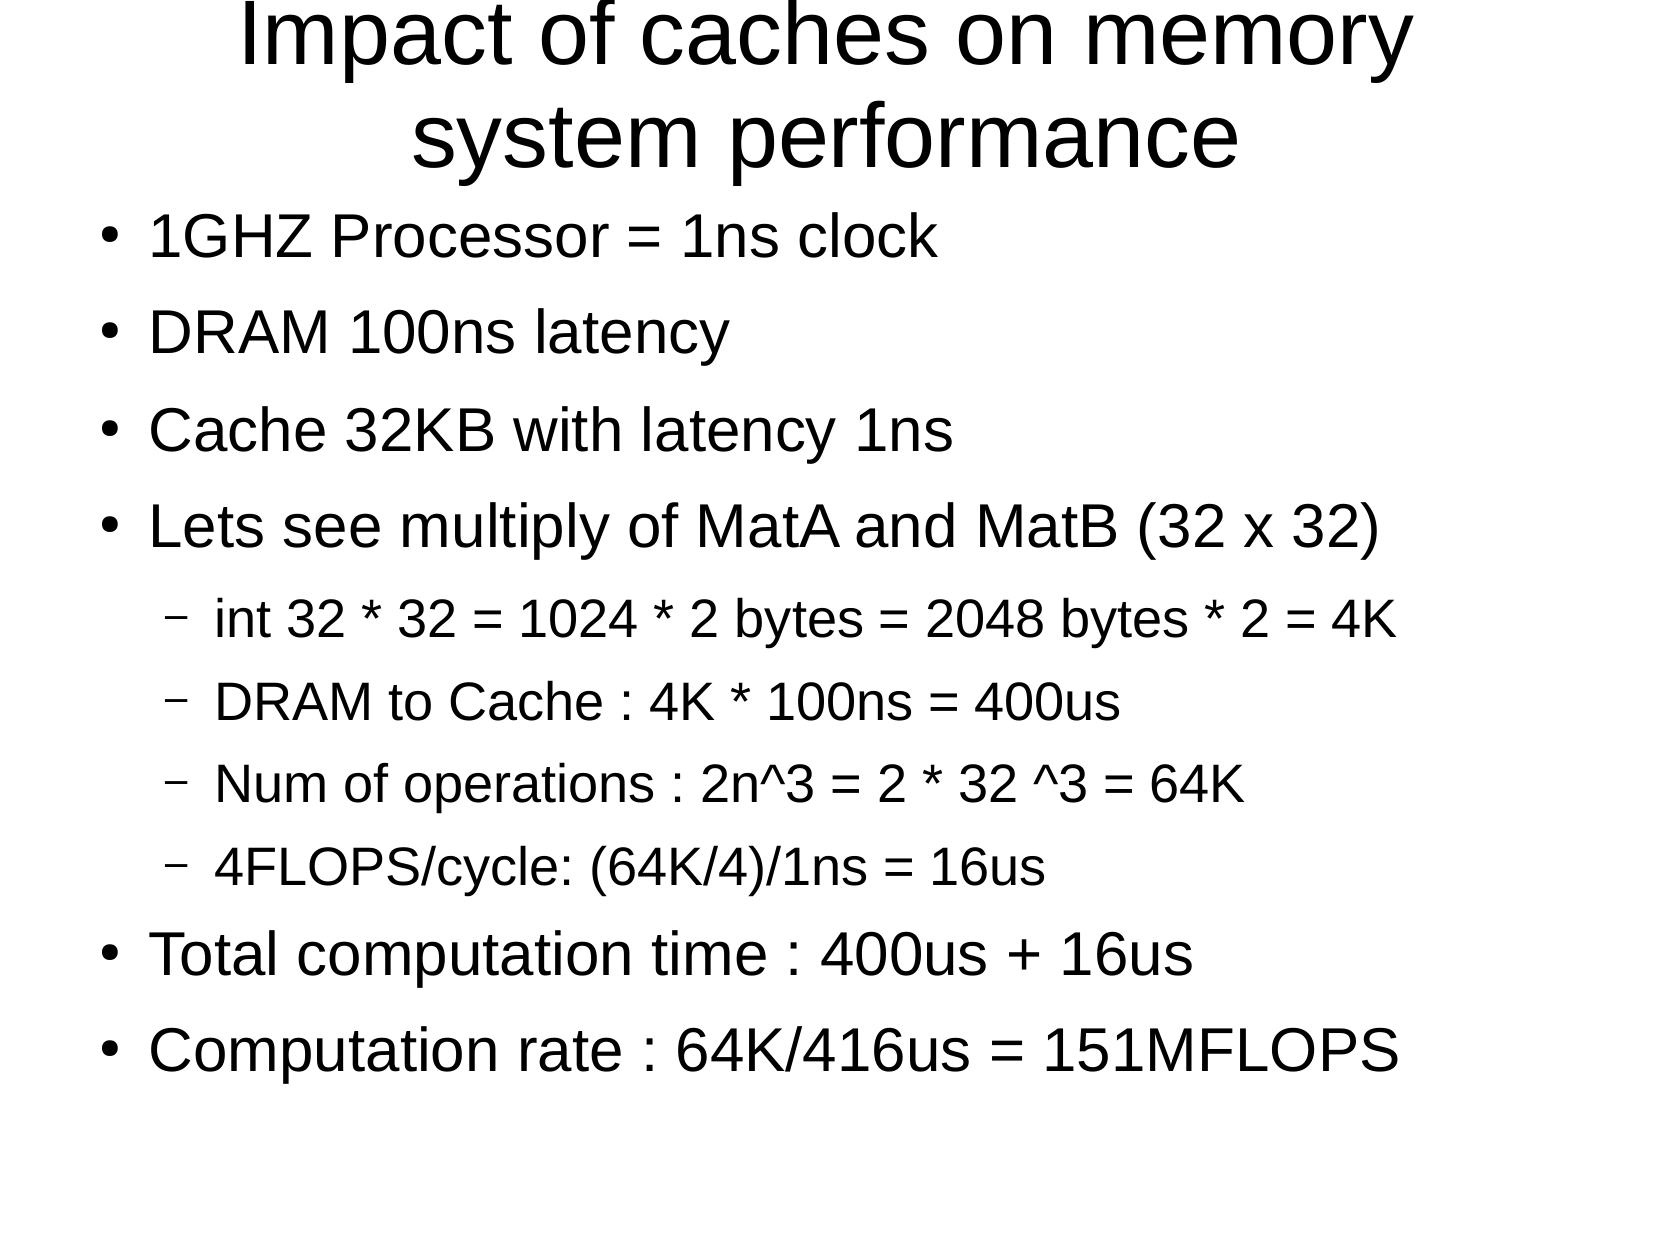

# Impact of caches on memory system performance
1GHZ Processor = 1ns clock
DRAM 100ns latency
Cache 32KB with latency 1ns
Lets see multiply of MatA and MatB (32 x 32)
int 32 * 32 = 1024 * 2 bytes = 2048 bytes * 2 = 4K
DRAM to Cache : 4K * 100ns = 400us
Num of operations : 2n^3 = 2 * 32 ^3 = 64K
4FLOPS/cycle: (64K/4)/1ns = 16us
Total computation time : 400us + 16us
Computation rate : 64K/416us = 151MFLOPS